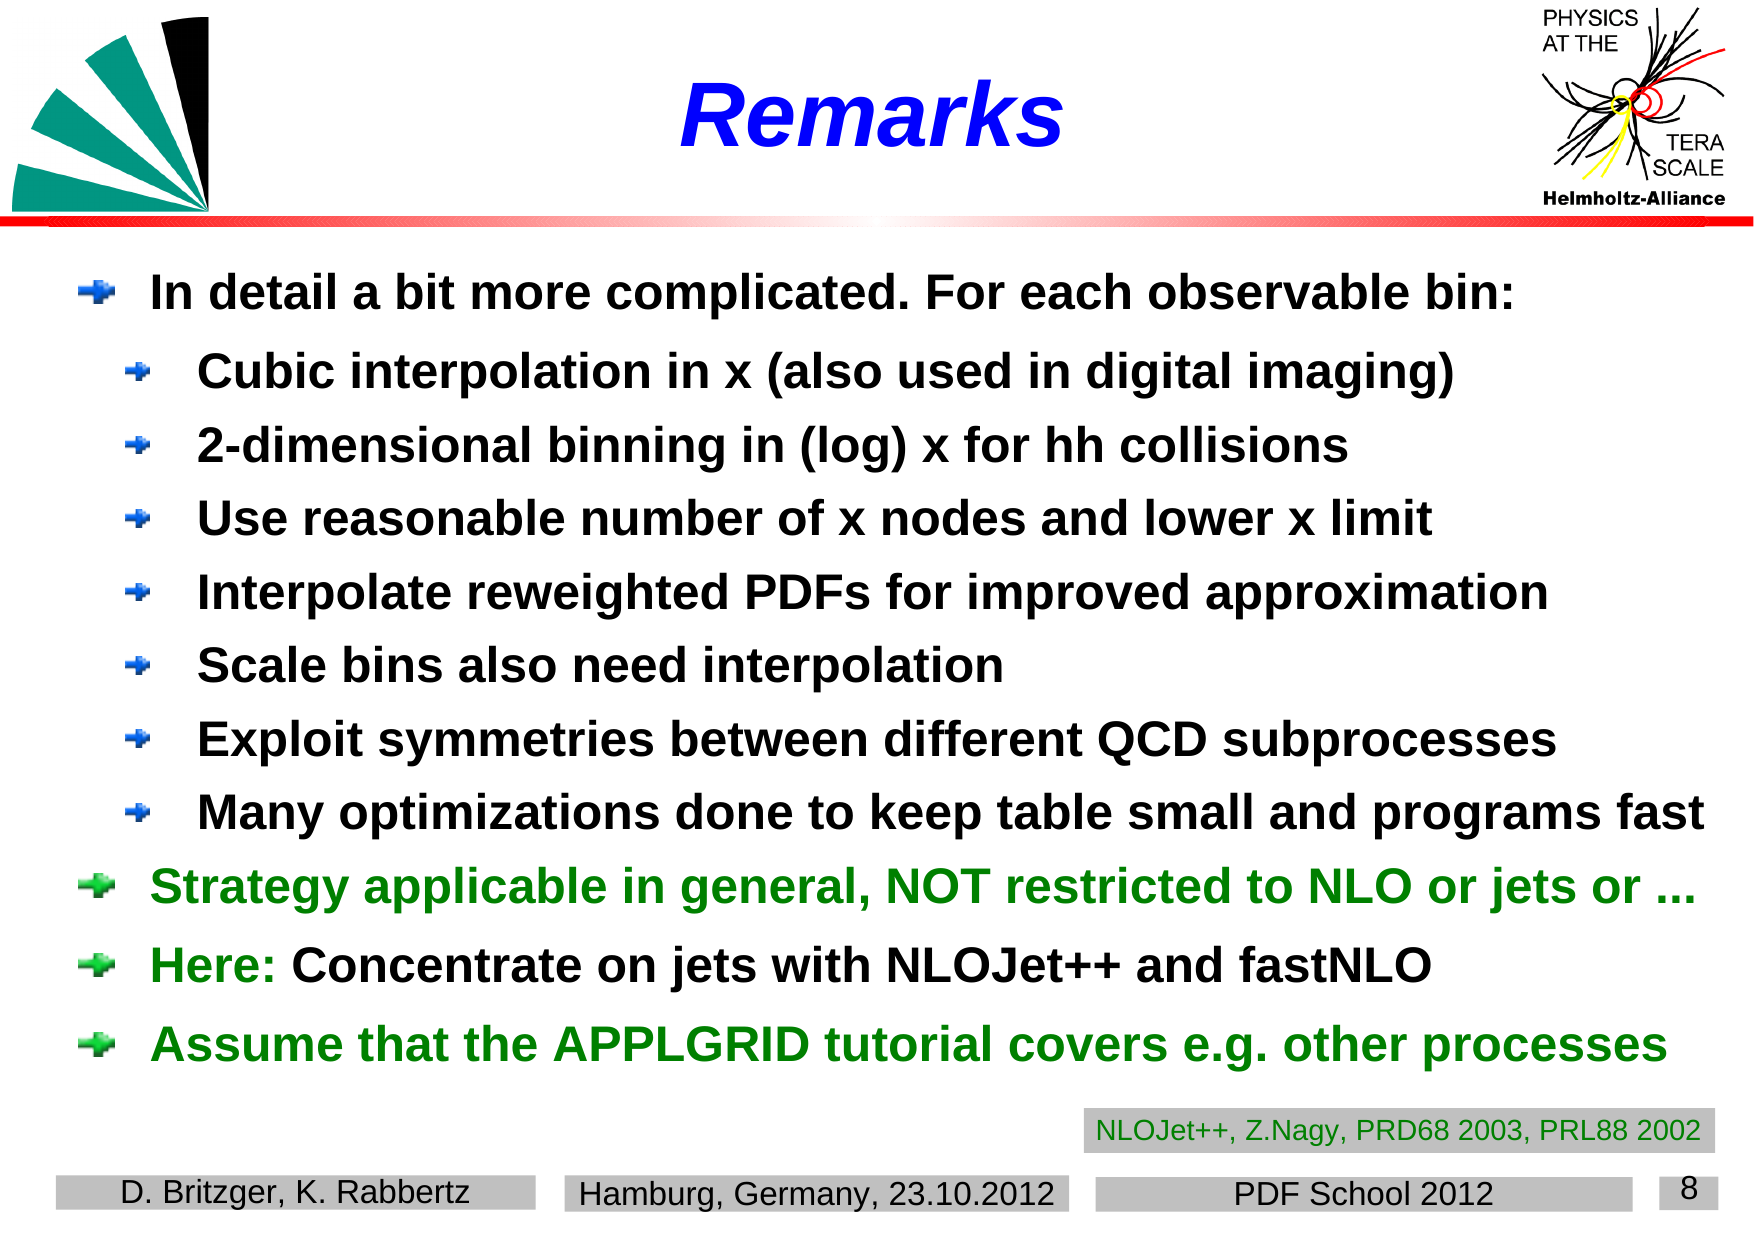

Remarks
# In detail a bit more complicated. For each observable bin:
Cubic interpolation in x (also used in digital imaging)
2-dimensional binning in (log) x for hh collisions
Use reasonable number of x nodes and lower x limit
Interpolate reweighted PDFs for improved approximation
Scale bins also need interpolation
Exploit symmetries between different QCD subprocesses
Many optimizations done to keep table small and programs fast
Strategy applicable in general, NOT restricted to NLO or jets or ...
Here: Concentrate on jets with NLOJet++ and fastNLO
Assume that the APPLGRID tutorial covers e.g. other processes
NLOJet++, Z.Nagy, PRD68 2003, PRL88 2002